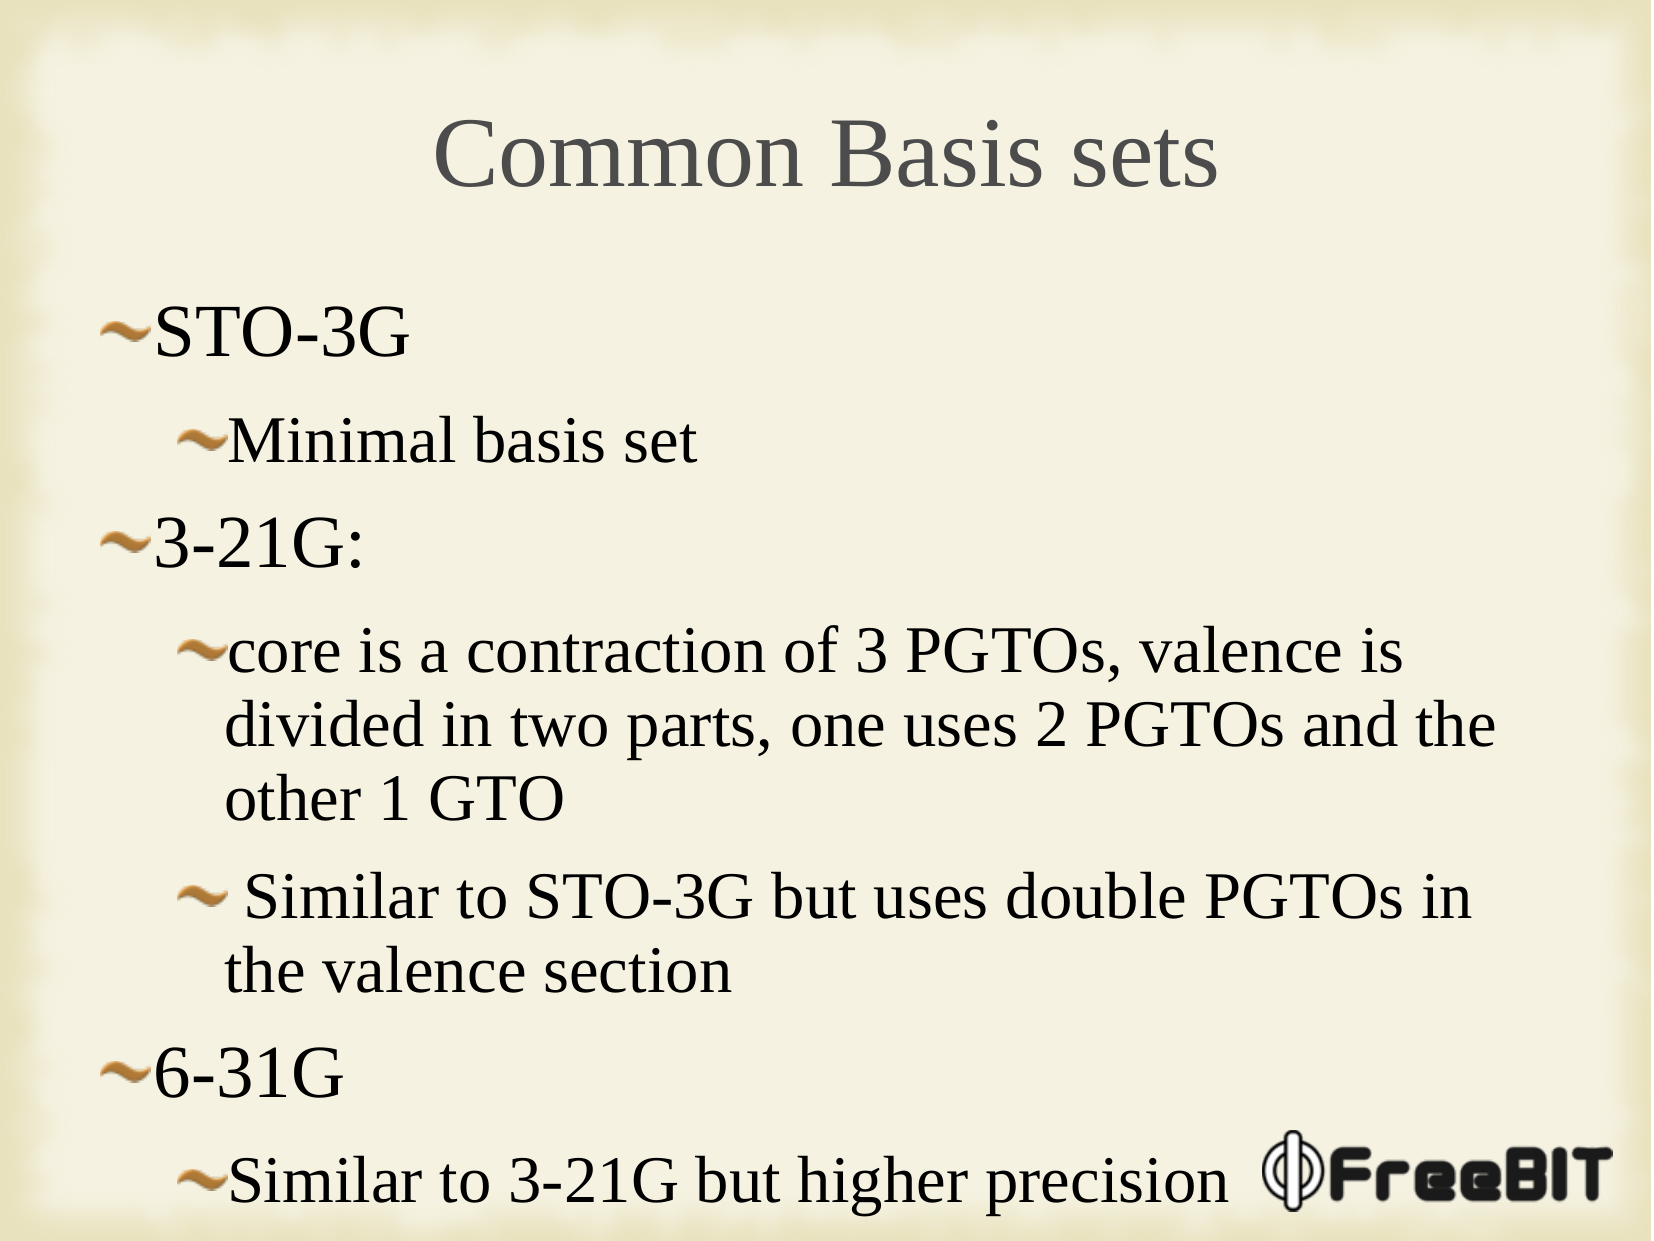

# Common Basis sets
STO-3G
Minimal basis set
3-21G:
core is a contraction of 3 PGTOs, valence is divided in two parts, one uses 2 PGTOs and the other 1 GTO
 Similar to STO-3G but uses double PGTOs in the valence section
6-31G
Similar to 3-21G but higher precision